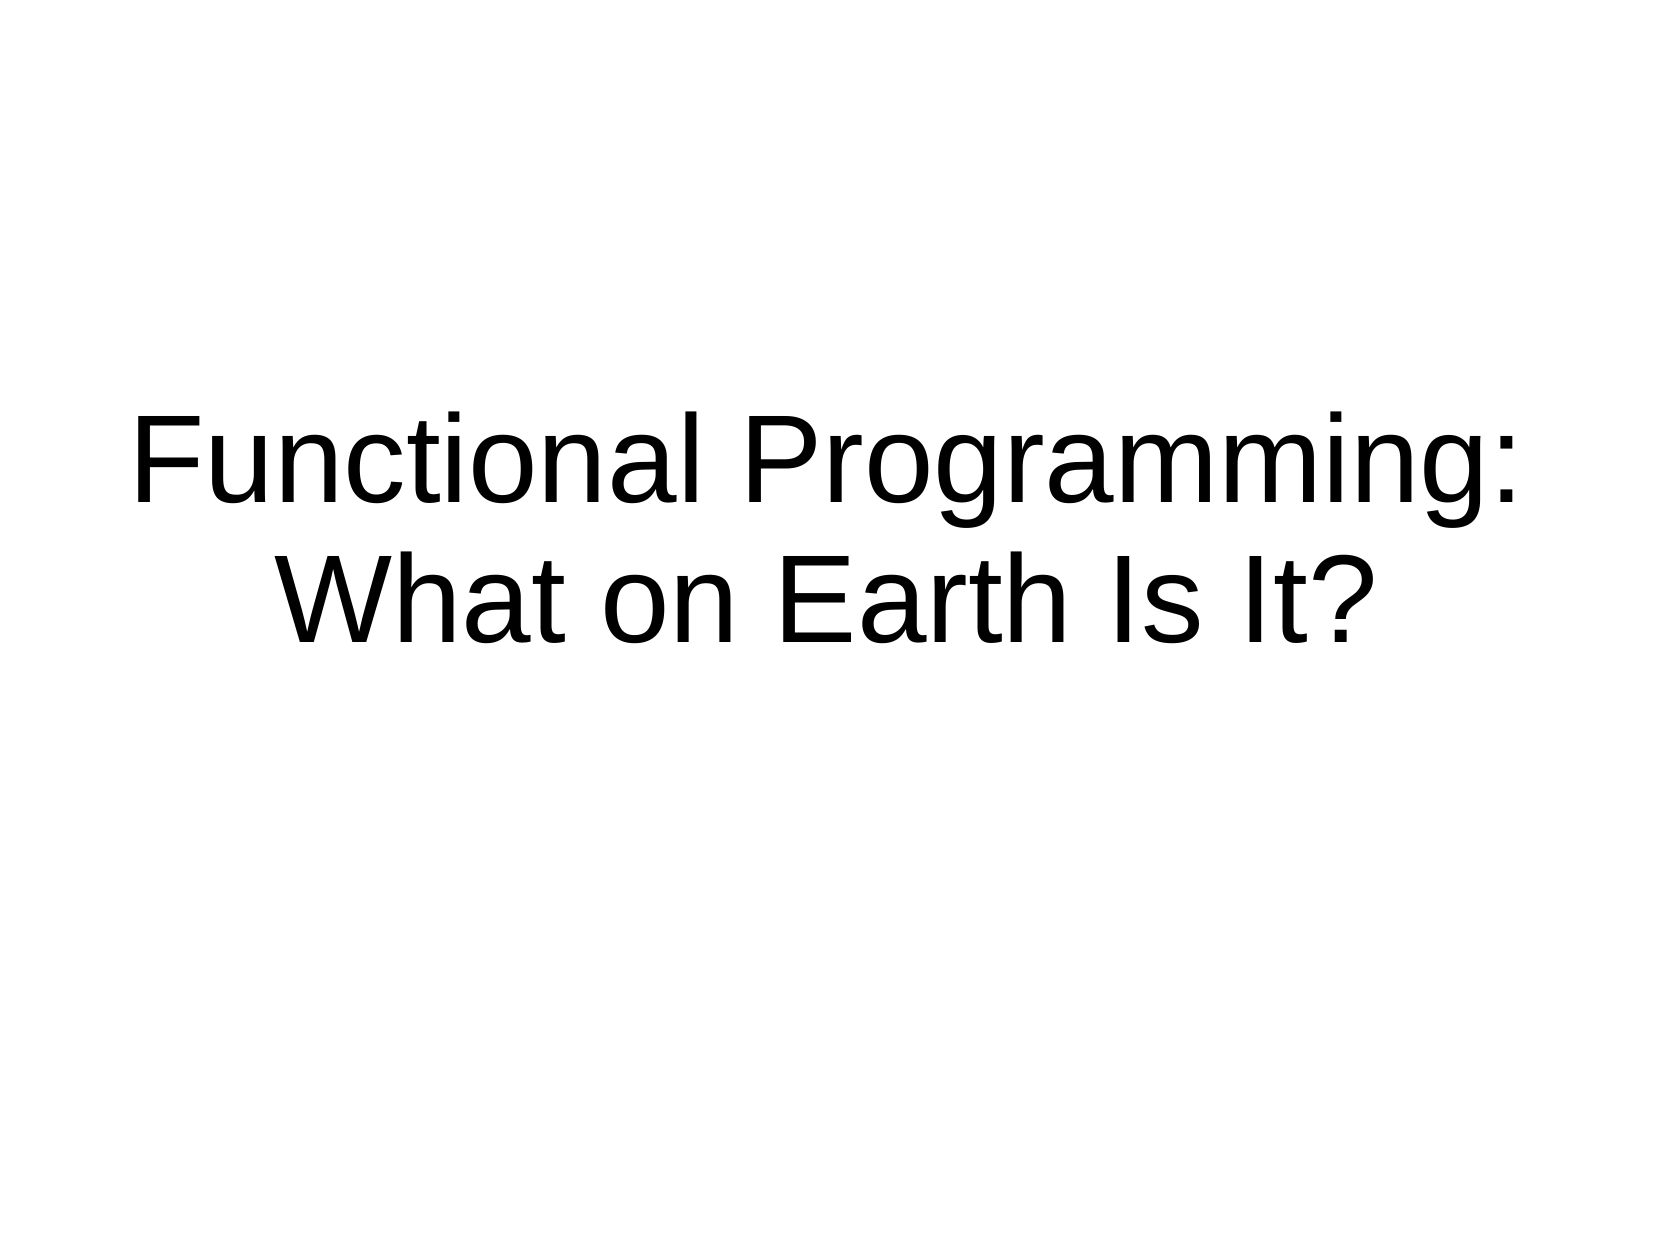

# Functional Programming:
What on Earth Is It?